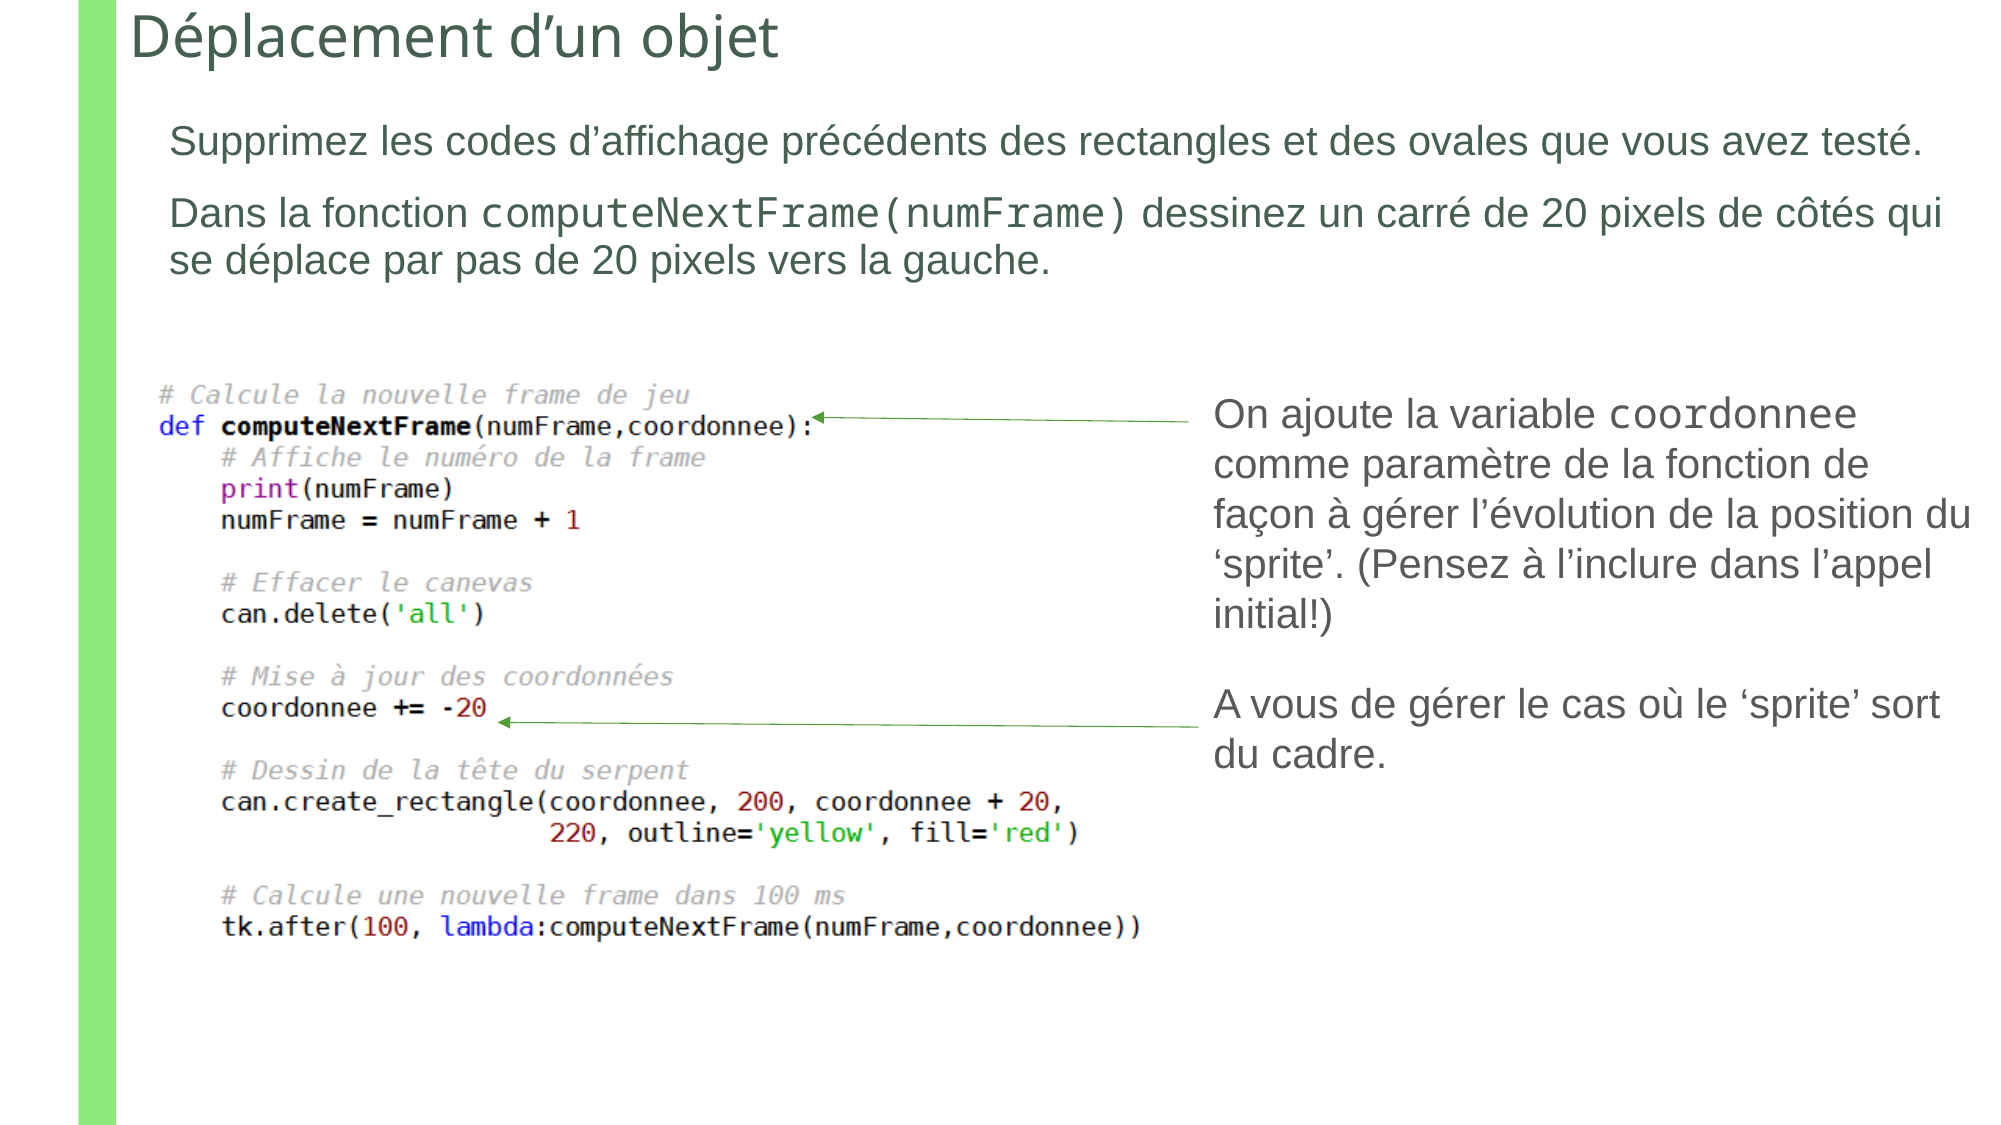

# Déplacement d’un objet
Supprimez les codes d’affichage précédents des rectangles et des ovales que vous avez testé.
Dans la fonction computeNextFrame(numFrame) dessinez un carré de 20 pixels de côtés qui se déplace par pas de 20 pixels vers la gauche.
On ajoute la variable coordonnee comme paramètre de la fonction de façon à gérer l’évolution de la position du ‘sprite’. (Pensez à l’inclure dans l’appel initial!)
A vous de gérer le cas où le ‘sprite’ sort du cadre.